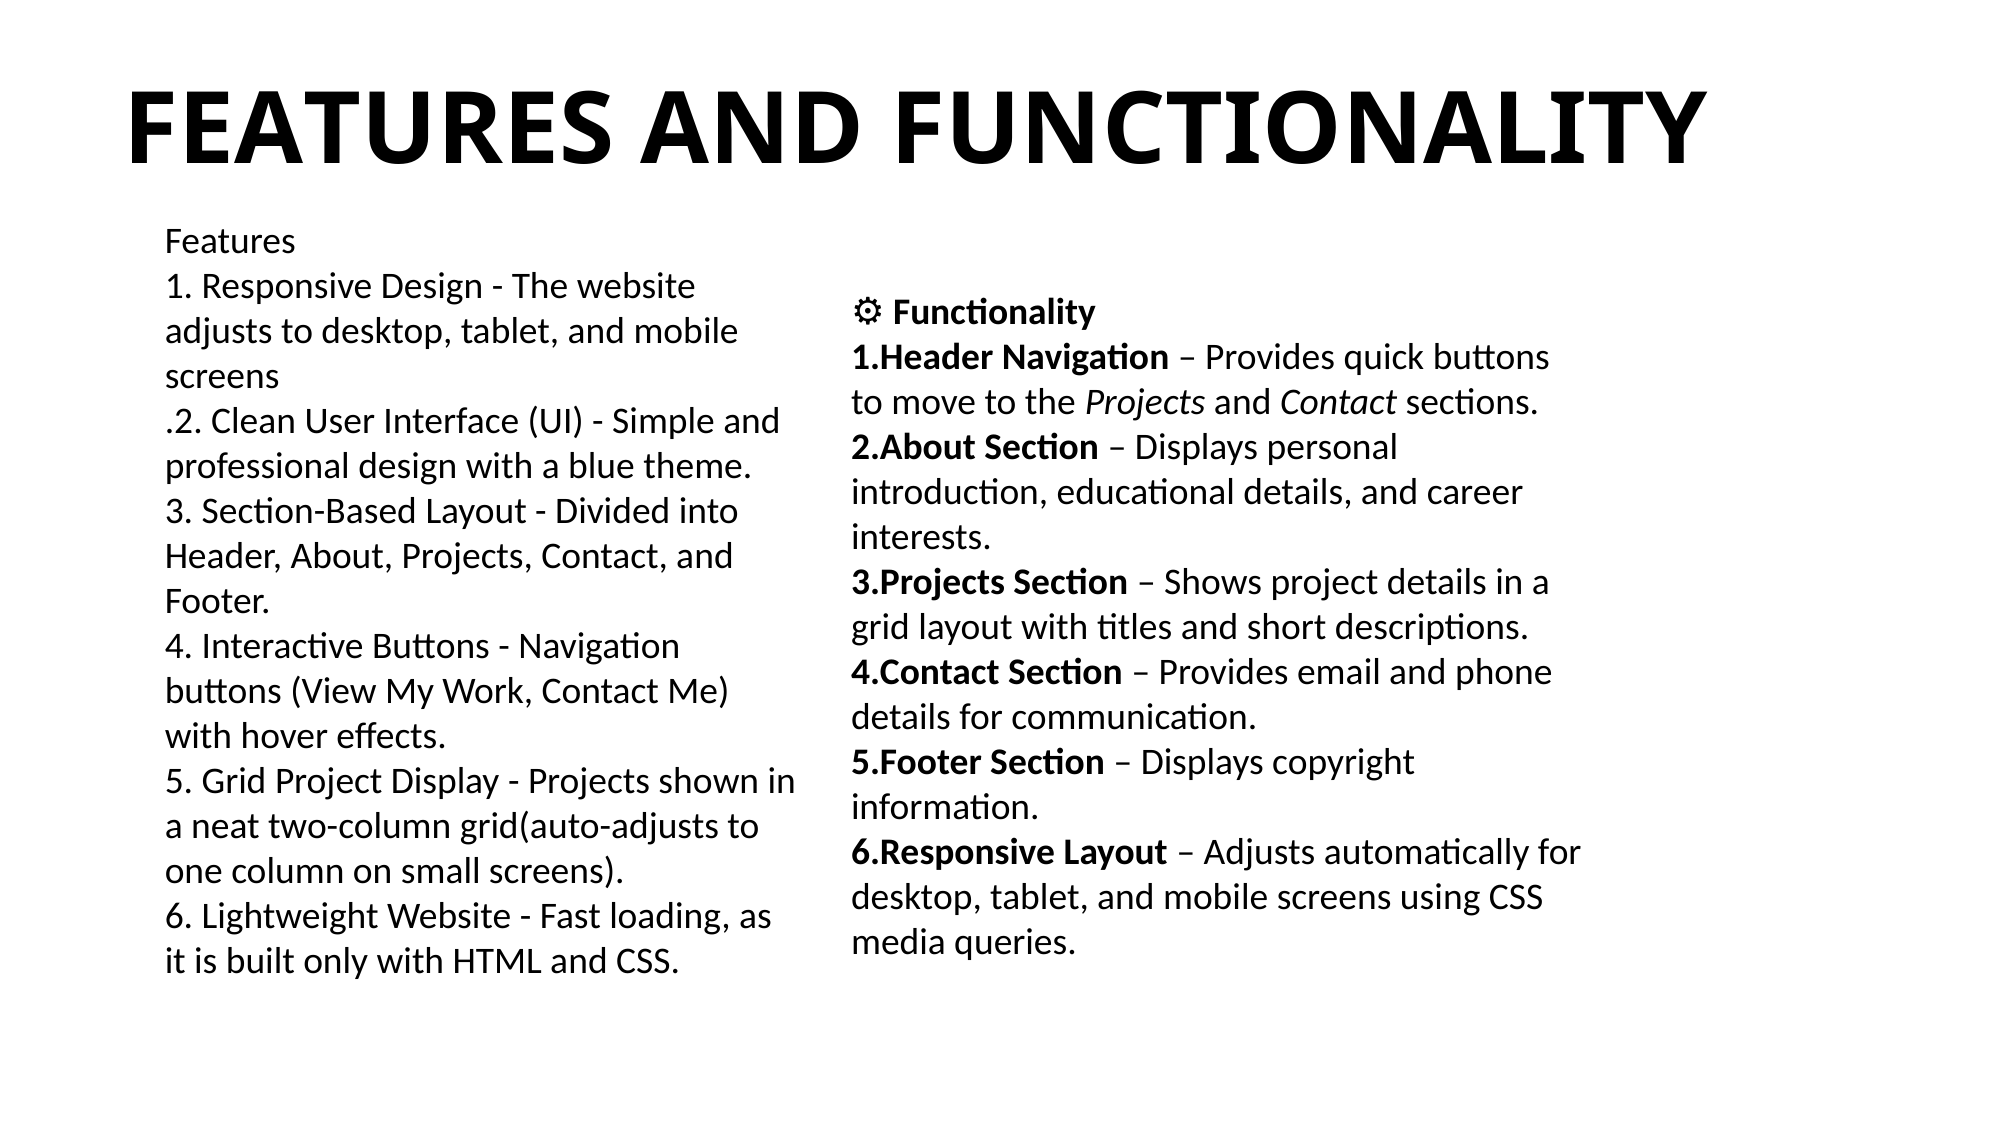

# FEATURES AND FUNCTIONALITY
Features
1. Responsive Design - The website adjusts to desktop, tablet, and mobile screens
.2. Clean User Interface (UI) - Simple and professional design with a blue theme.
3. Section-Based Layout - Divided into Header, About, Projects, Contact, and Footer.
4. Interactive Buttons - Navigation buttons (View My Work, Contact Me) with hover effects.
5. Grid Project Display - Projects shown in a neat two-column grid(auto-adjusts to one column on small screens).
6. Lightweight Website - Fast loading, as it is built only with HTML and CSS.
⚙️ Functionality
Header Navigation – Provides quick buttons to move to the Projects and Contact sections.
About Section – Displays personal introduction, educational details, and career interests.
Projects Section – Shows project details in a grid layout with titles and short descriptions.
Contact Section – Provides email and phone details for communication.
Footer Section – Displays copyright information.
Responsive Layout – Adjusts automatically for desktop, tablet, and mobile screens using CSS media queries.